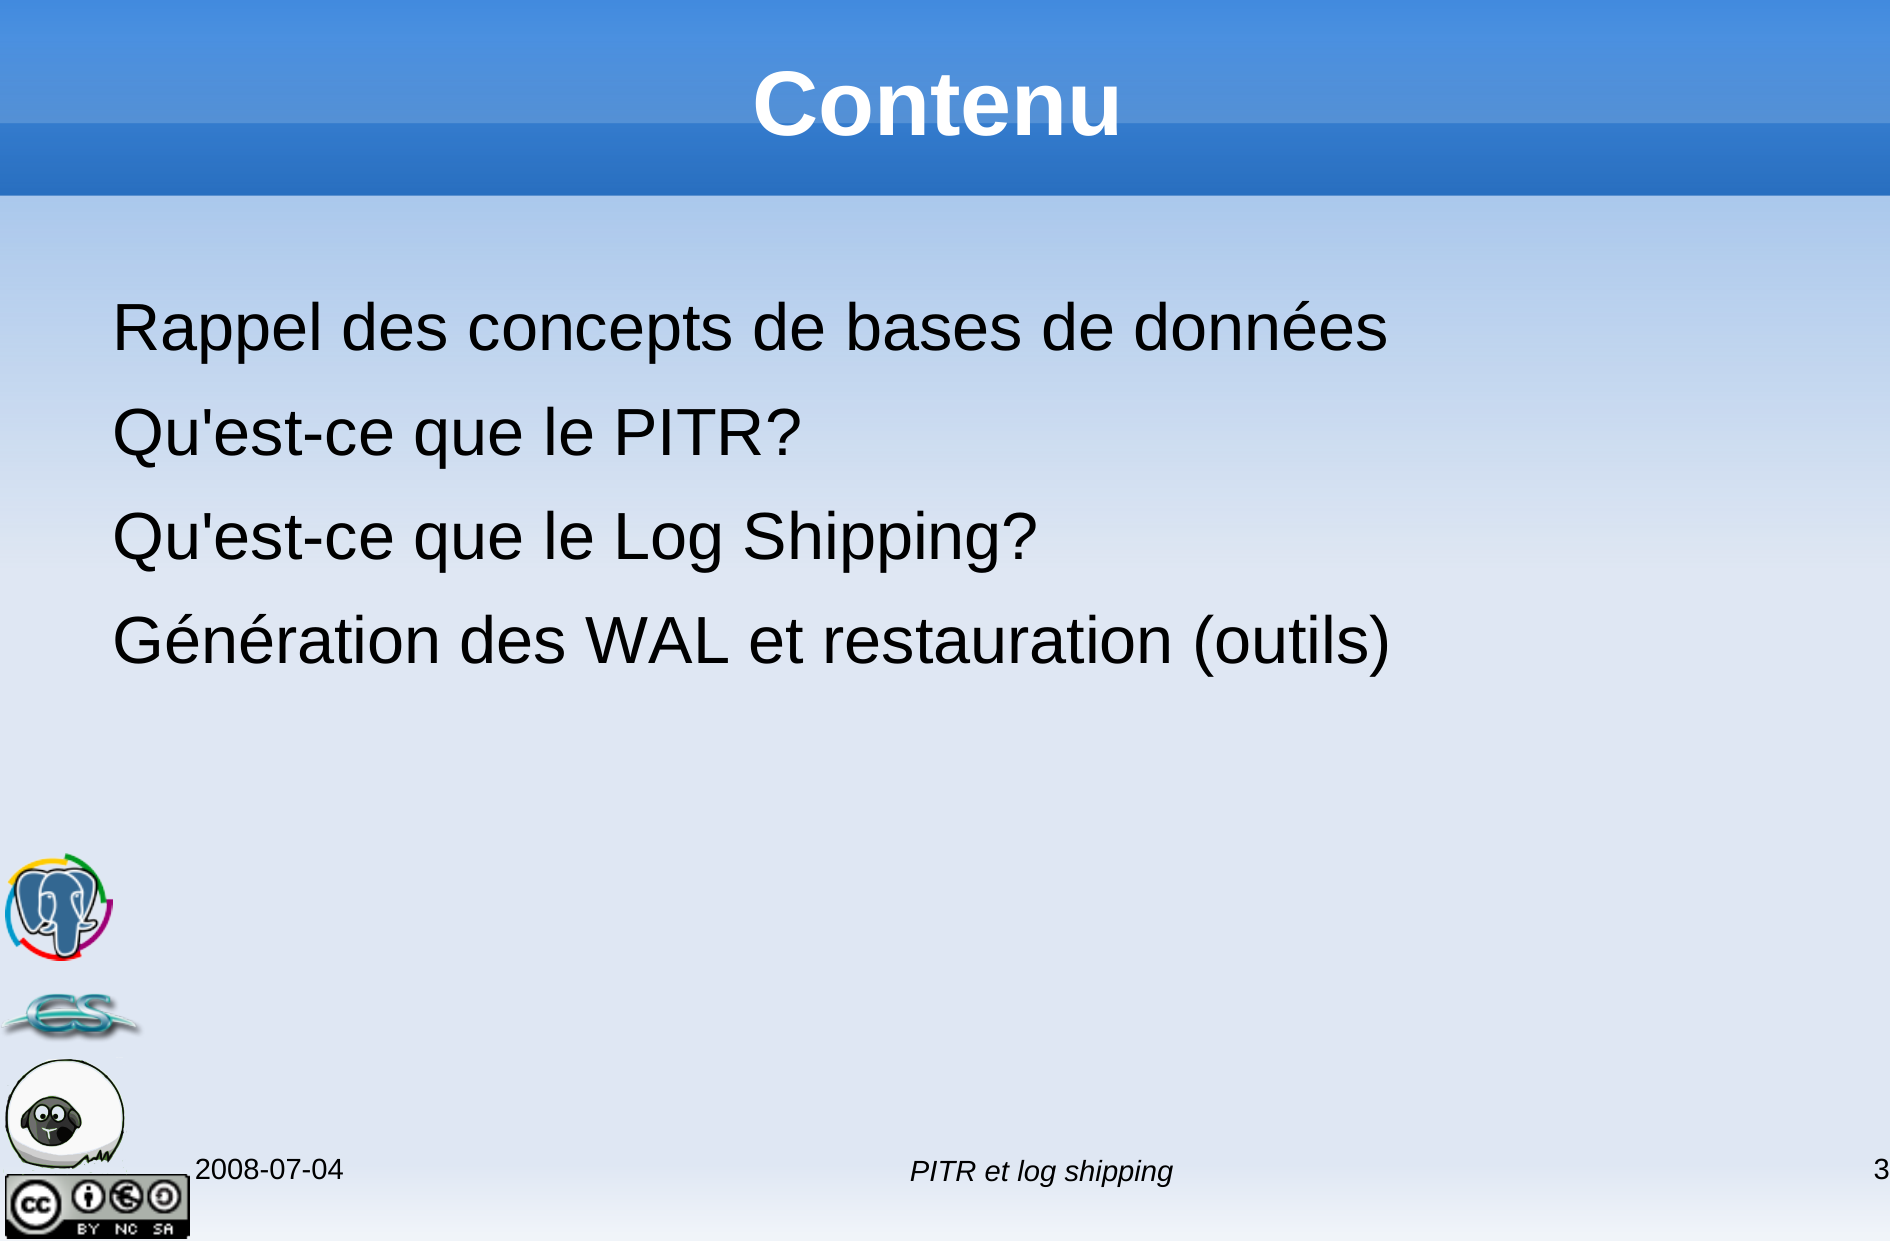

# Contenu
Rappel des concepts de bases de données
Qu'est-ce que le PITR?
Qu'est-ce que le Log Shipping?
Génération des WAL et restauration (outils)
2008-07-04
3
PITR et log shipping